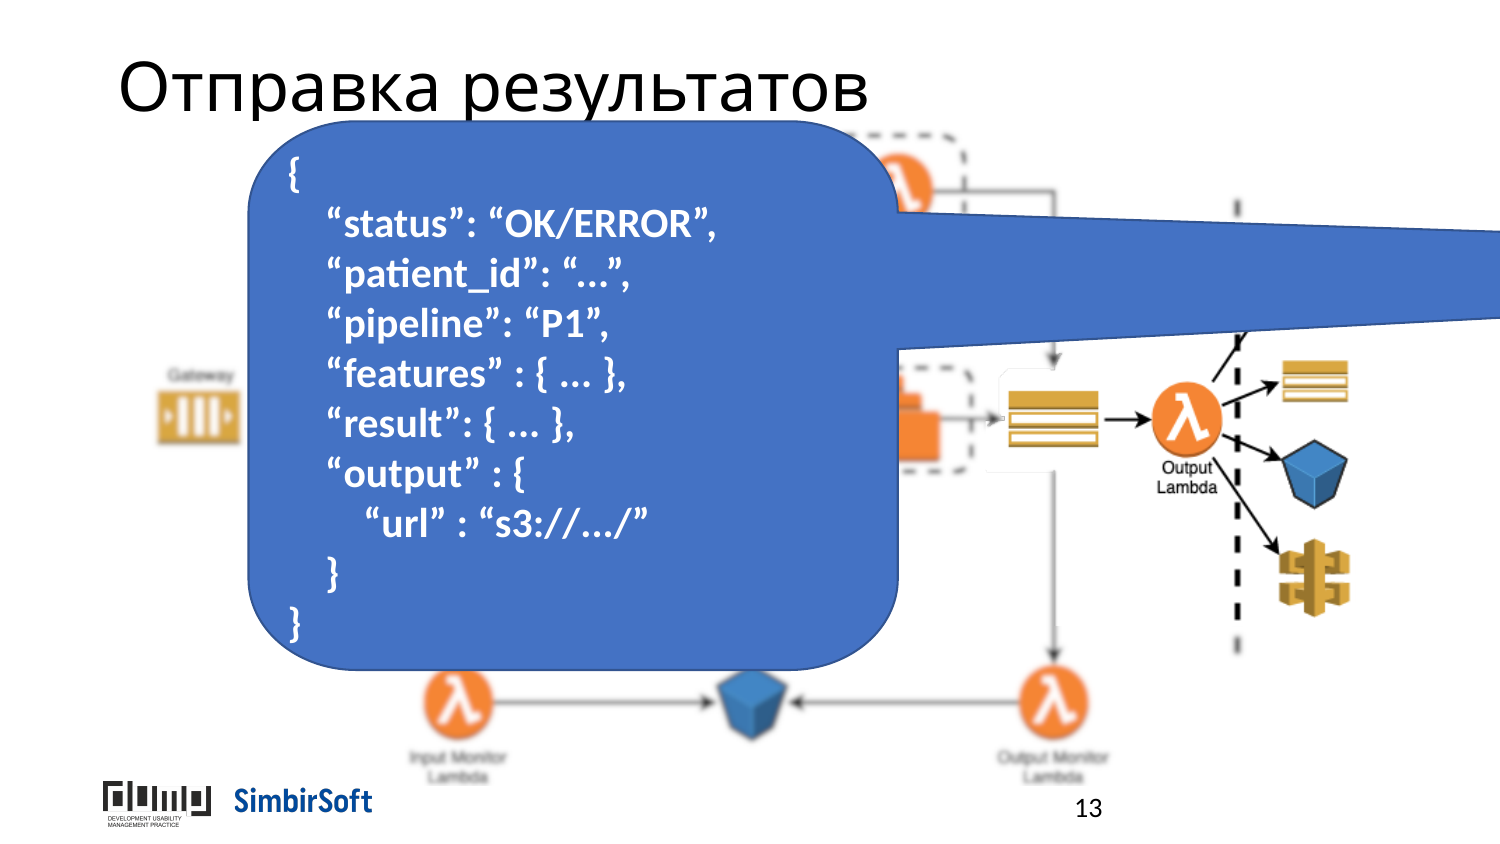

# Отправка результатов
{
 “status”: “OK/ERROR”,
 “patient_id”: “...”,
 “pipeline”: “P1”,
 “features” : { ... },
 “result”: { ... },
 “output” : {
 “url” : “s3://.../”
 }
}